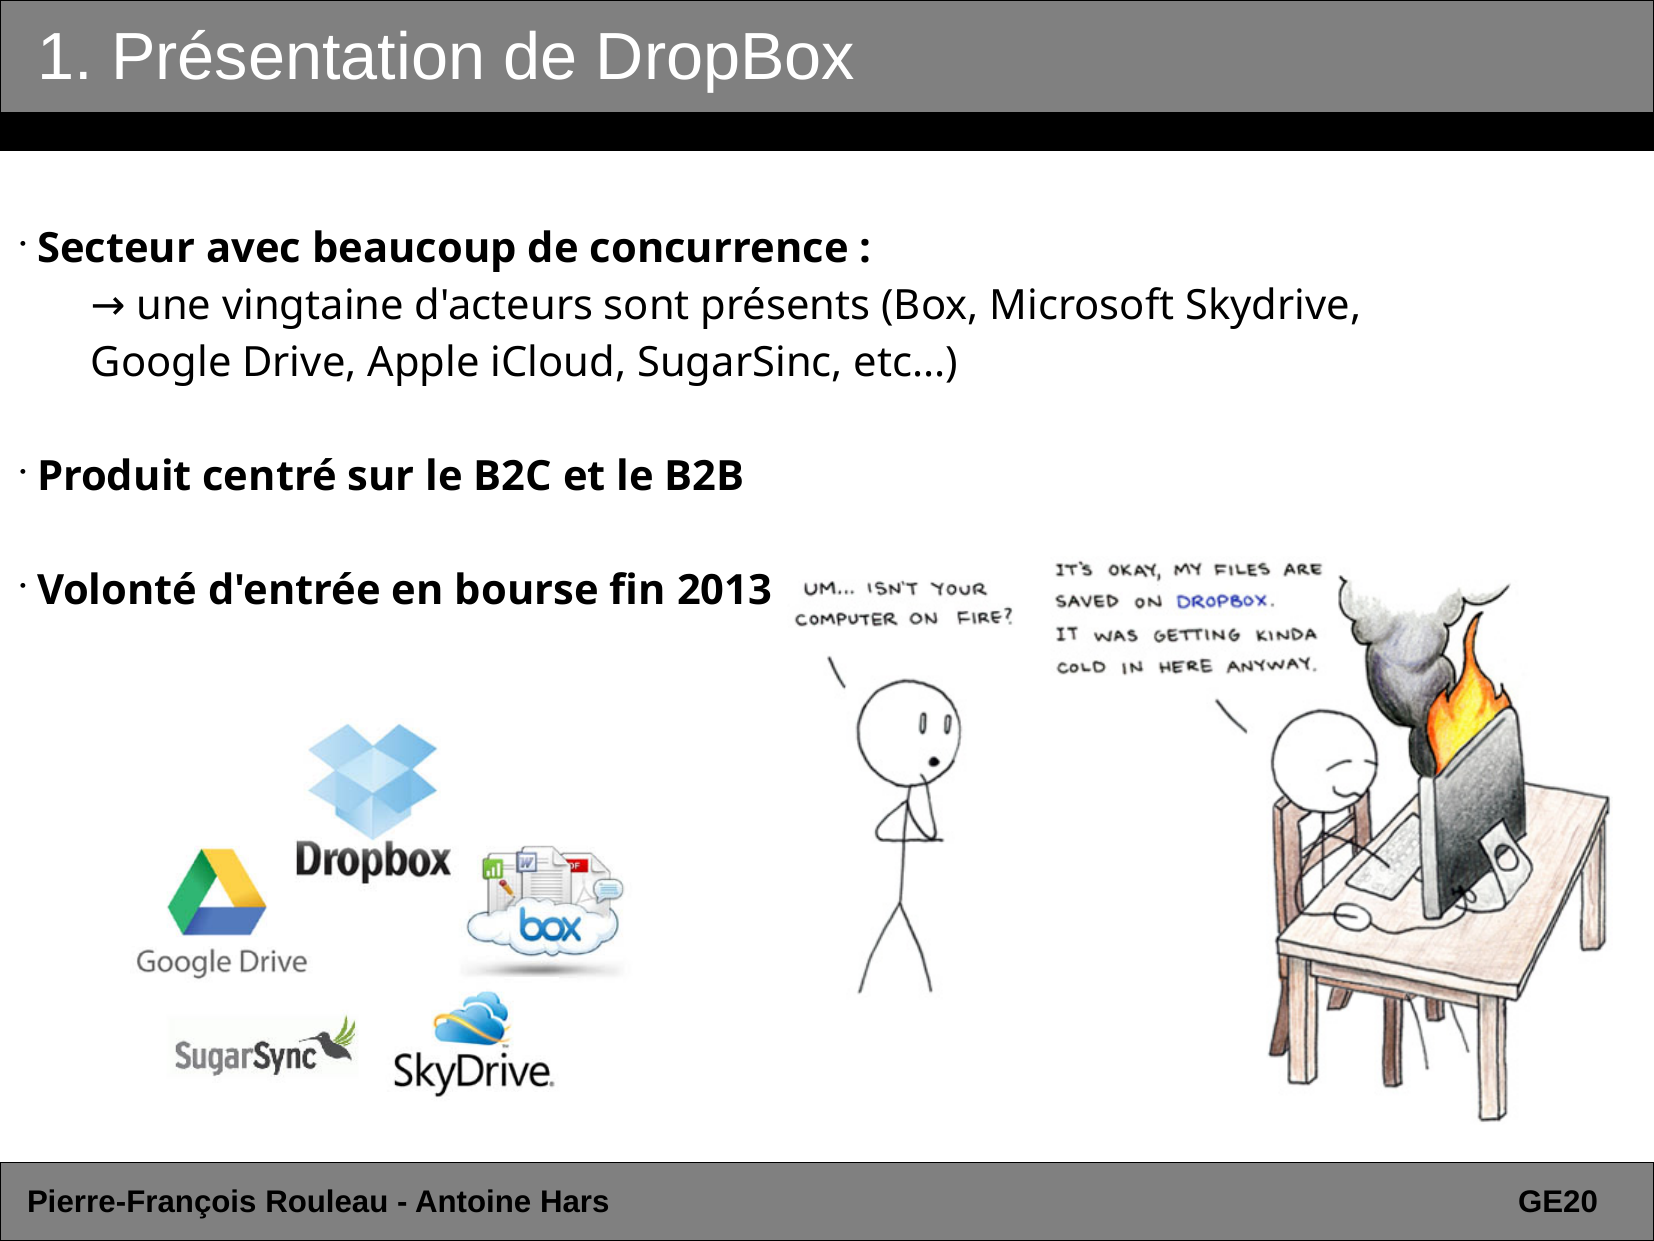

1. Présentation de DropBox
# Secteur avec beaucoup de concurrence :
→ une vingtaine d'acteurs sont présents (Box, Microsoft Skydrive, Google Drive, Apple iCloud, SugarSinc, etc...)
 Produit centré sur le B2C et le B2B
 Volonté d'entrée en bourse fin 2013
Pierre-François Rouleau - Antoine Hars
GE20